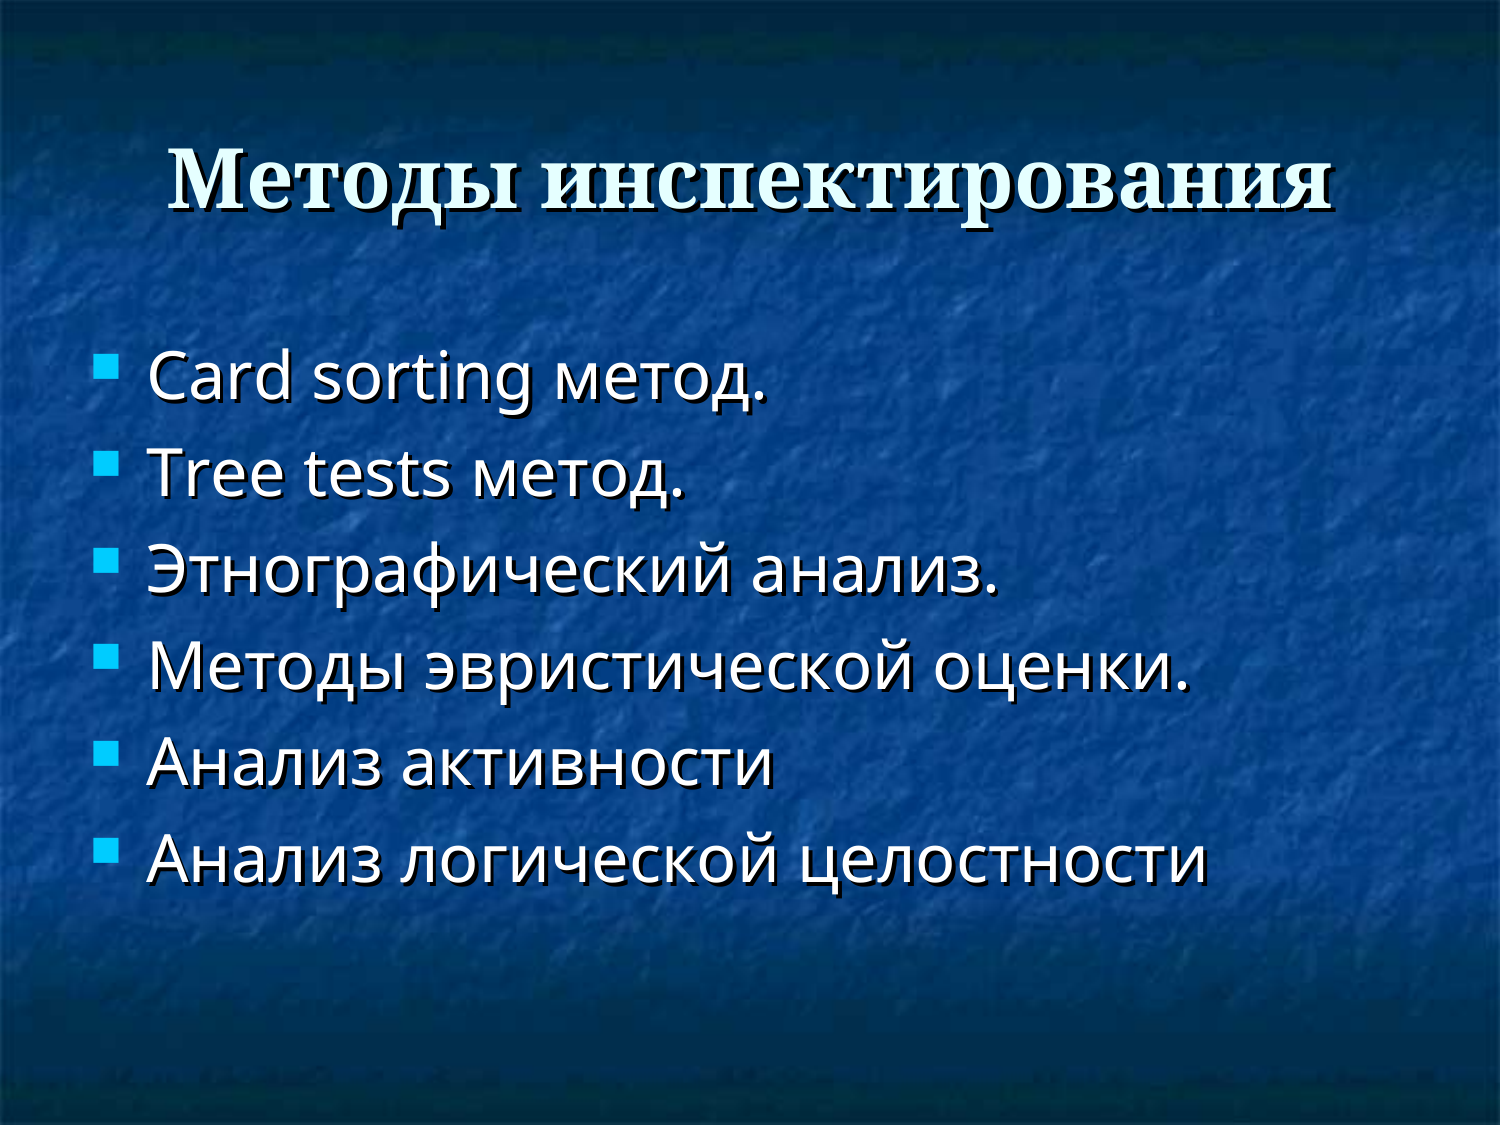

# Методы инспектирования
Card sorting метод.
Tree tests метод.
Этнографический анализ.
Методы эвристической оценки.
Анализ активности
Анализ логической целостности